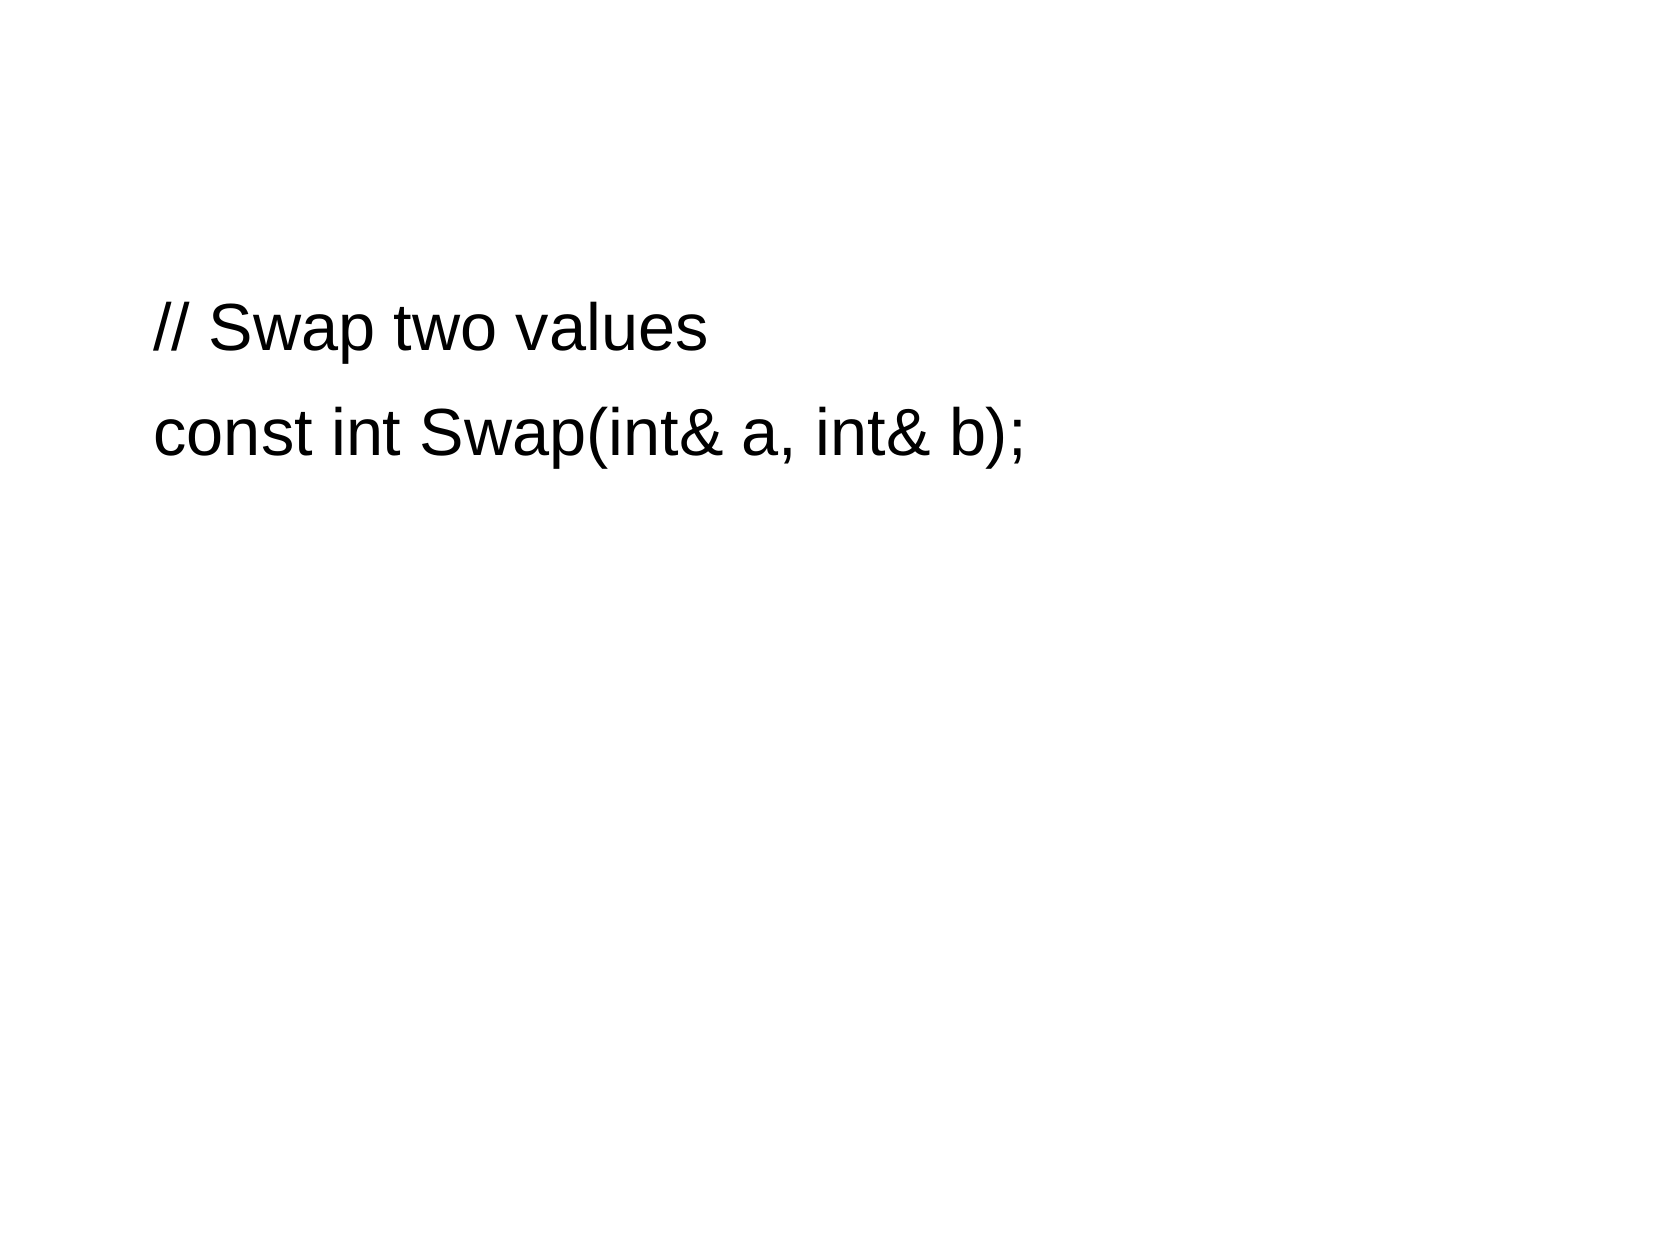

#
// Swap two values
const int Swap(int& a, int& b);